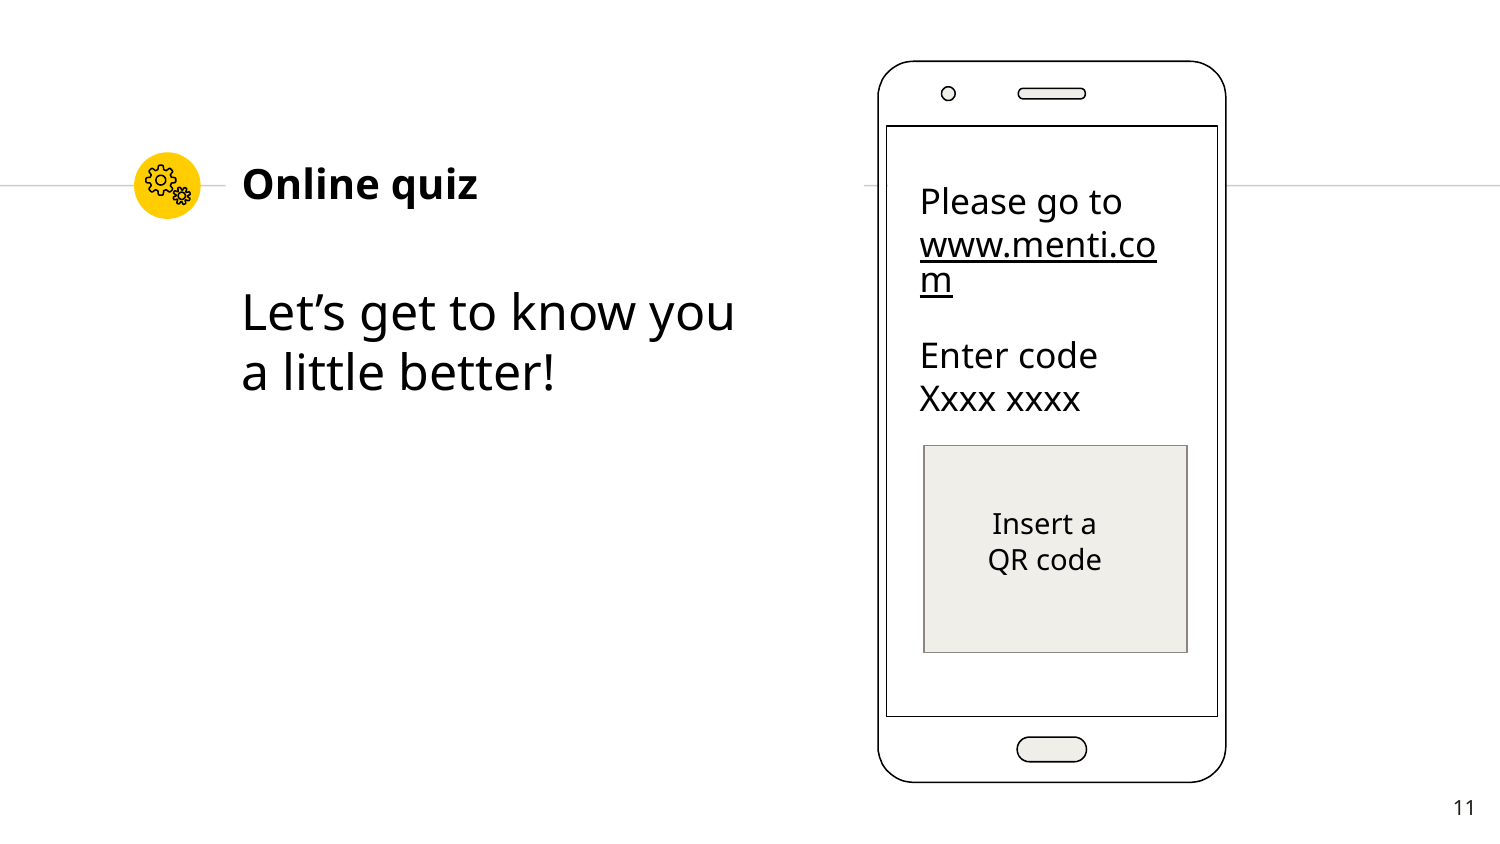

Please go to www.menti.com
Enter code
Xxxx xxxx
# Online quiz
Let’s get to know you a little better!
Insert a QR code